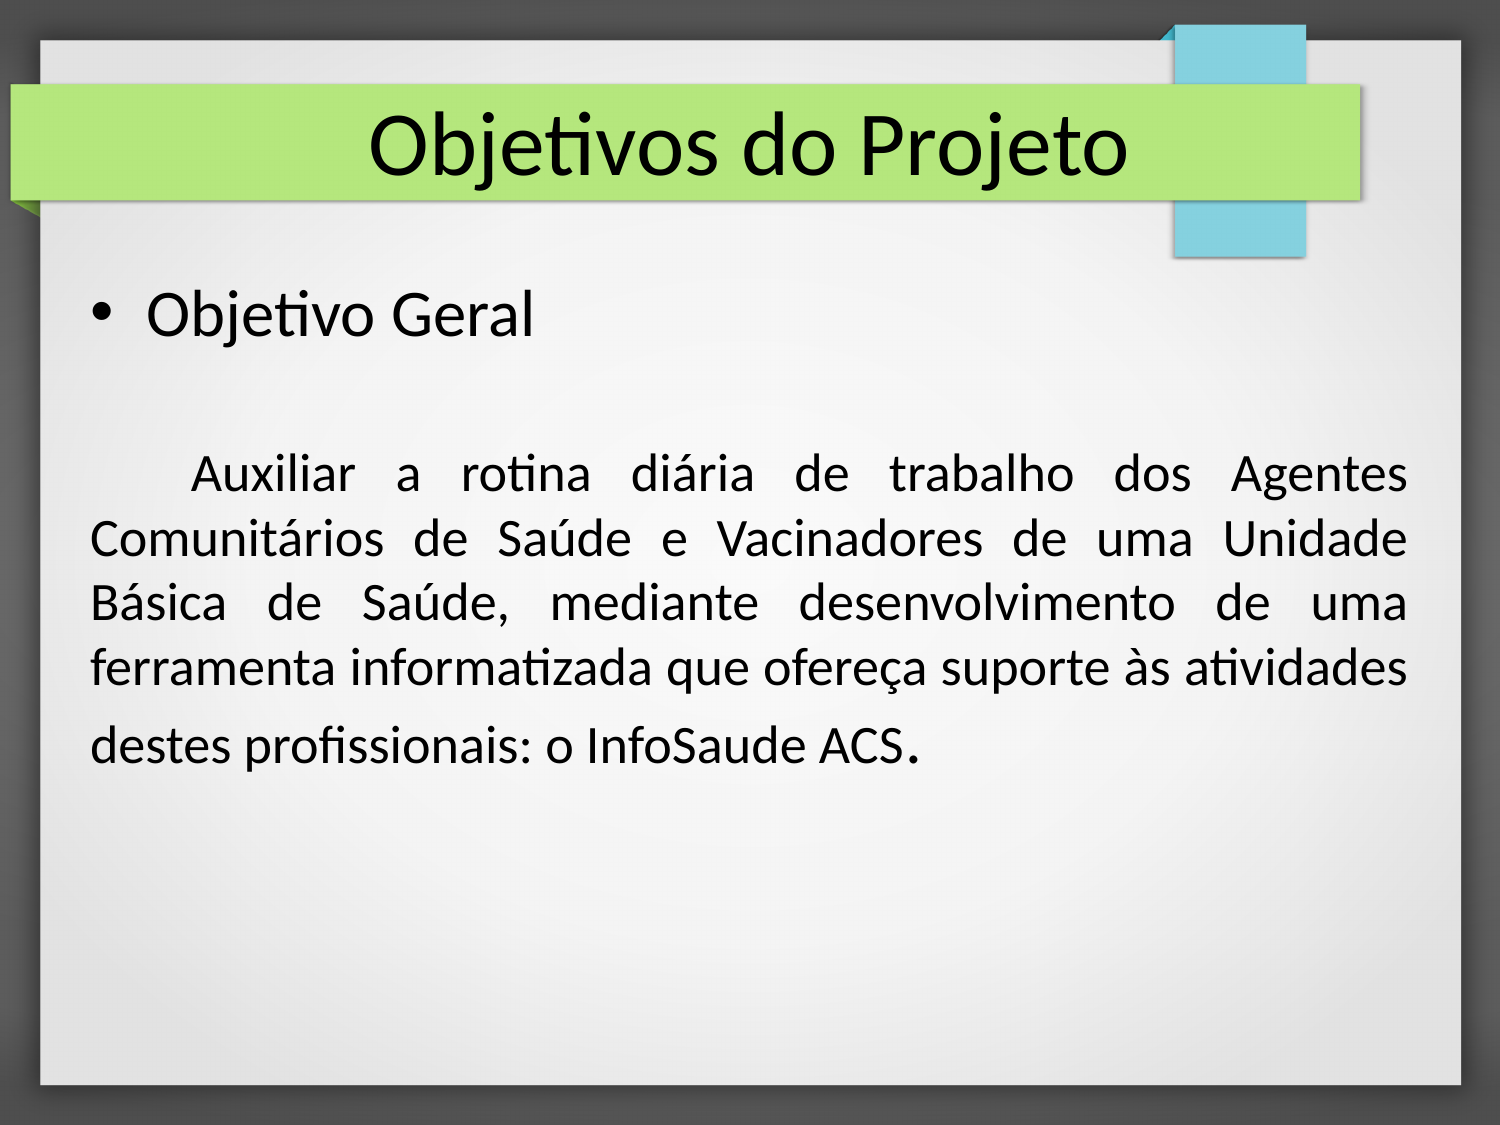

# Objetivos do Projeto
Objetivo Geral
 	Auxiliar a rotina diária de trabalho dos Agentes Comunitários de Saúde e Vacinadores de uma Unidade Básica de Saúde, mediante desenvolvimento de uma ferramenta informatizada que ofereça suporte às atividades destes profissionais: o InfoSaude ACS.